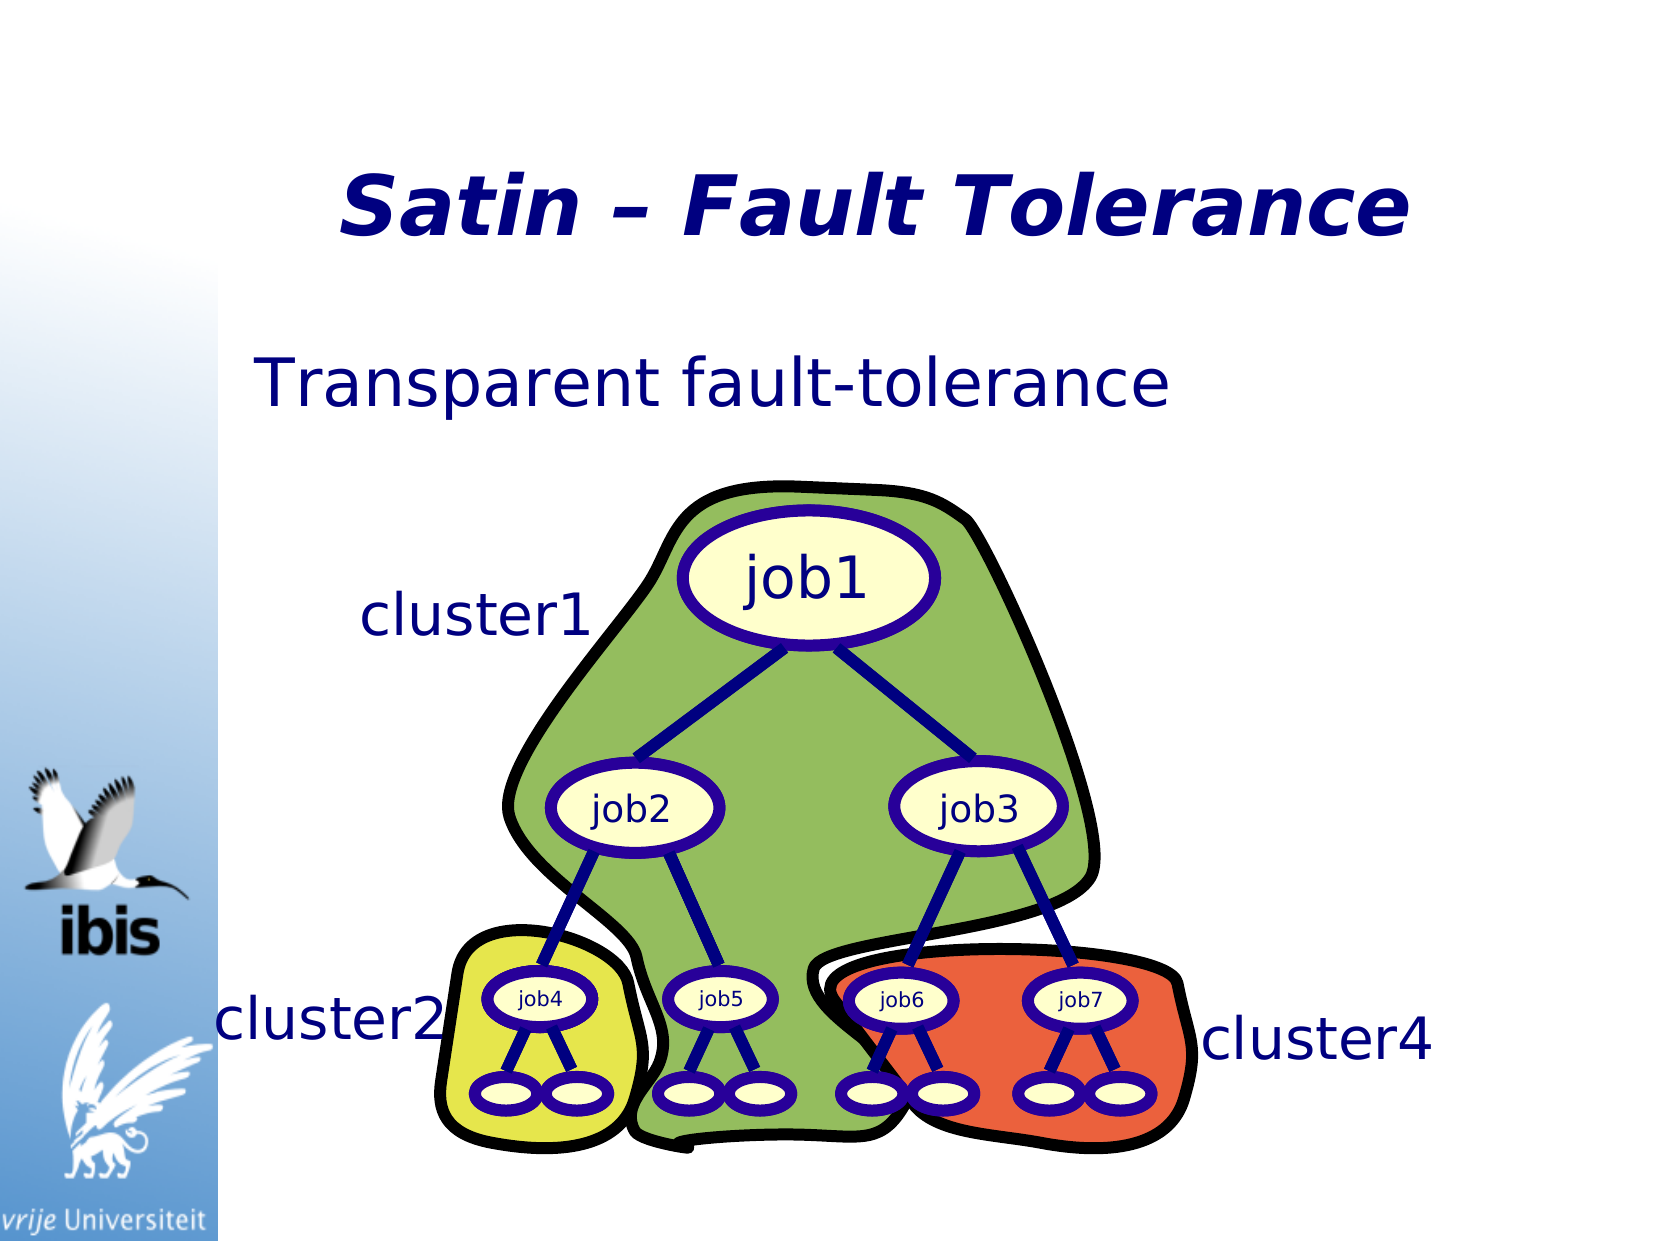

# Satin – Fault Tolerance
Transparent fault-tolerance
job1
job1
cluster1
job2
job2
job3
job3
cluster2
job4
job4
job4
job4
job5
job5
job6
job7
job6
job7
cluster4